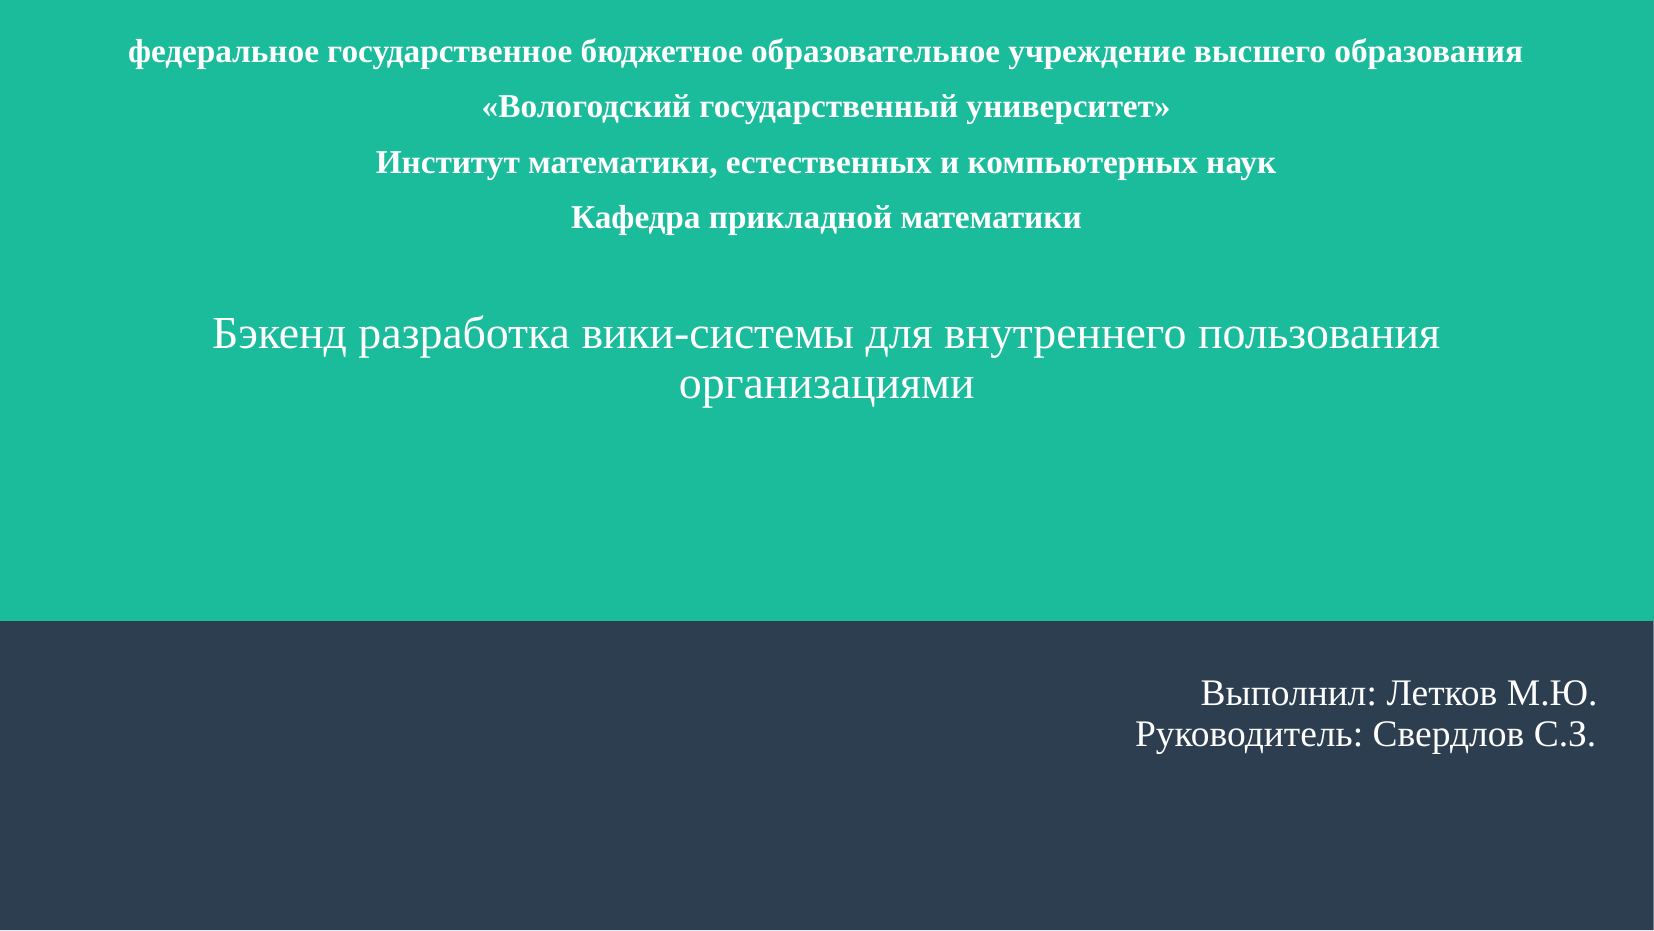

# федеральное государственное бюджетное образовательное учреждение высшего образования «Вологодский государственный университет» Институт математики, естественных и компьютерных наук Кафедра прикладной математики
Бэкенд разработка вики-системы для внутреннего пользования
организациями
 Выполнил: Летков М.Ю.
 Руководитель: Свердлов С.З.